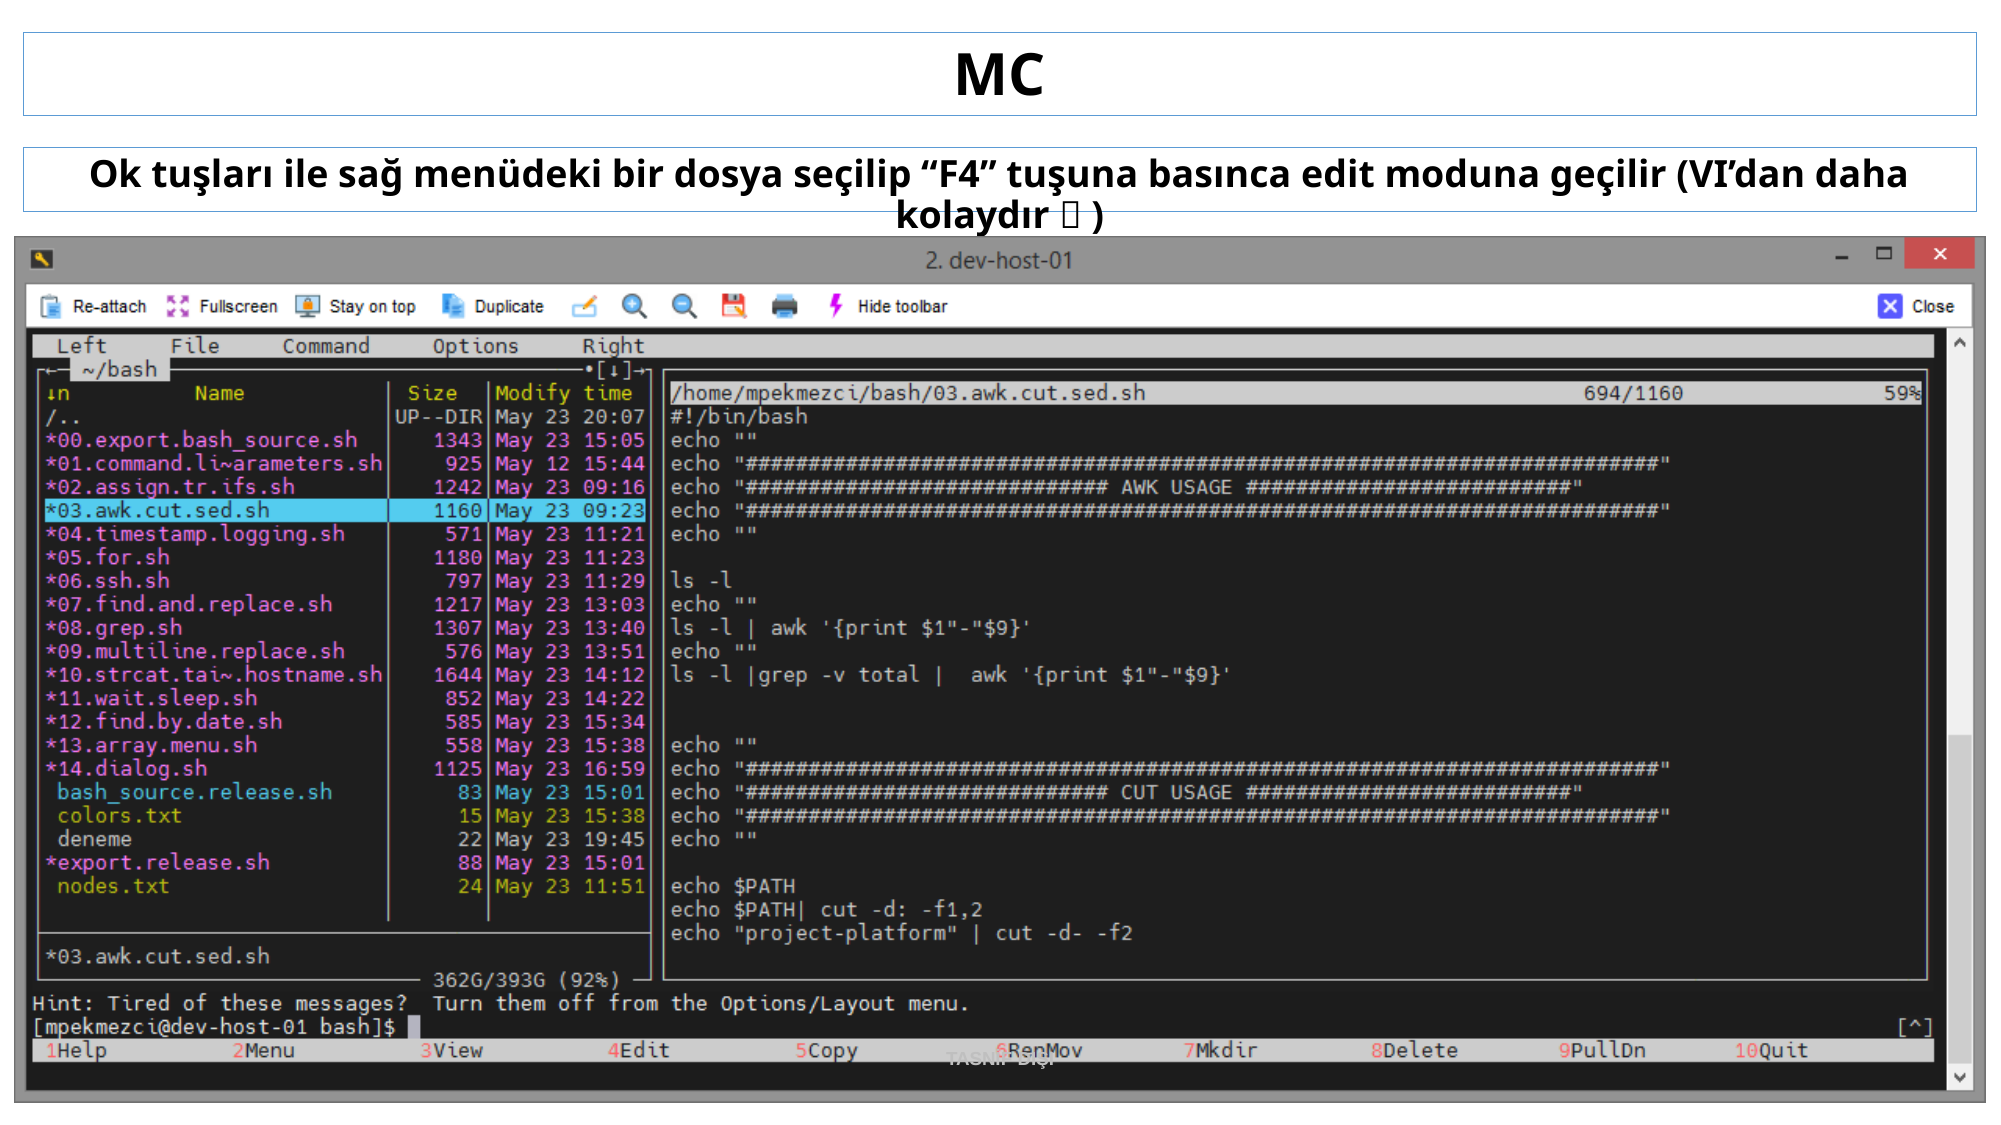

# MC
Ok tuşları ile sağ menüdeki bir dosya seçilip “F4” tuşuna basınca edit moduna geçilir (VI’dan daha kolaydır  )
TASNİF DIŞI